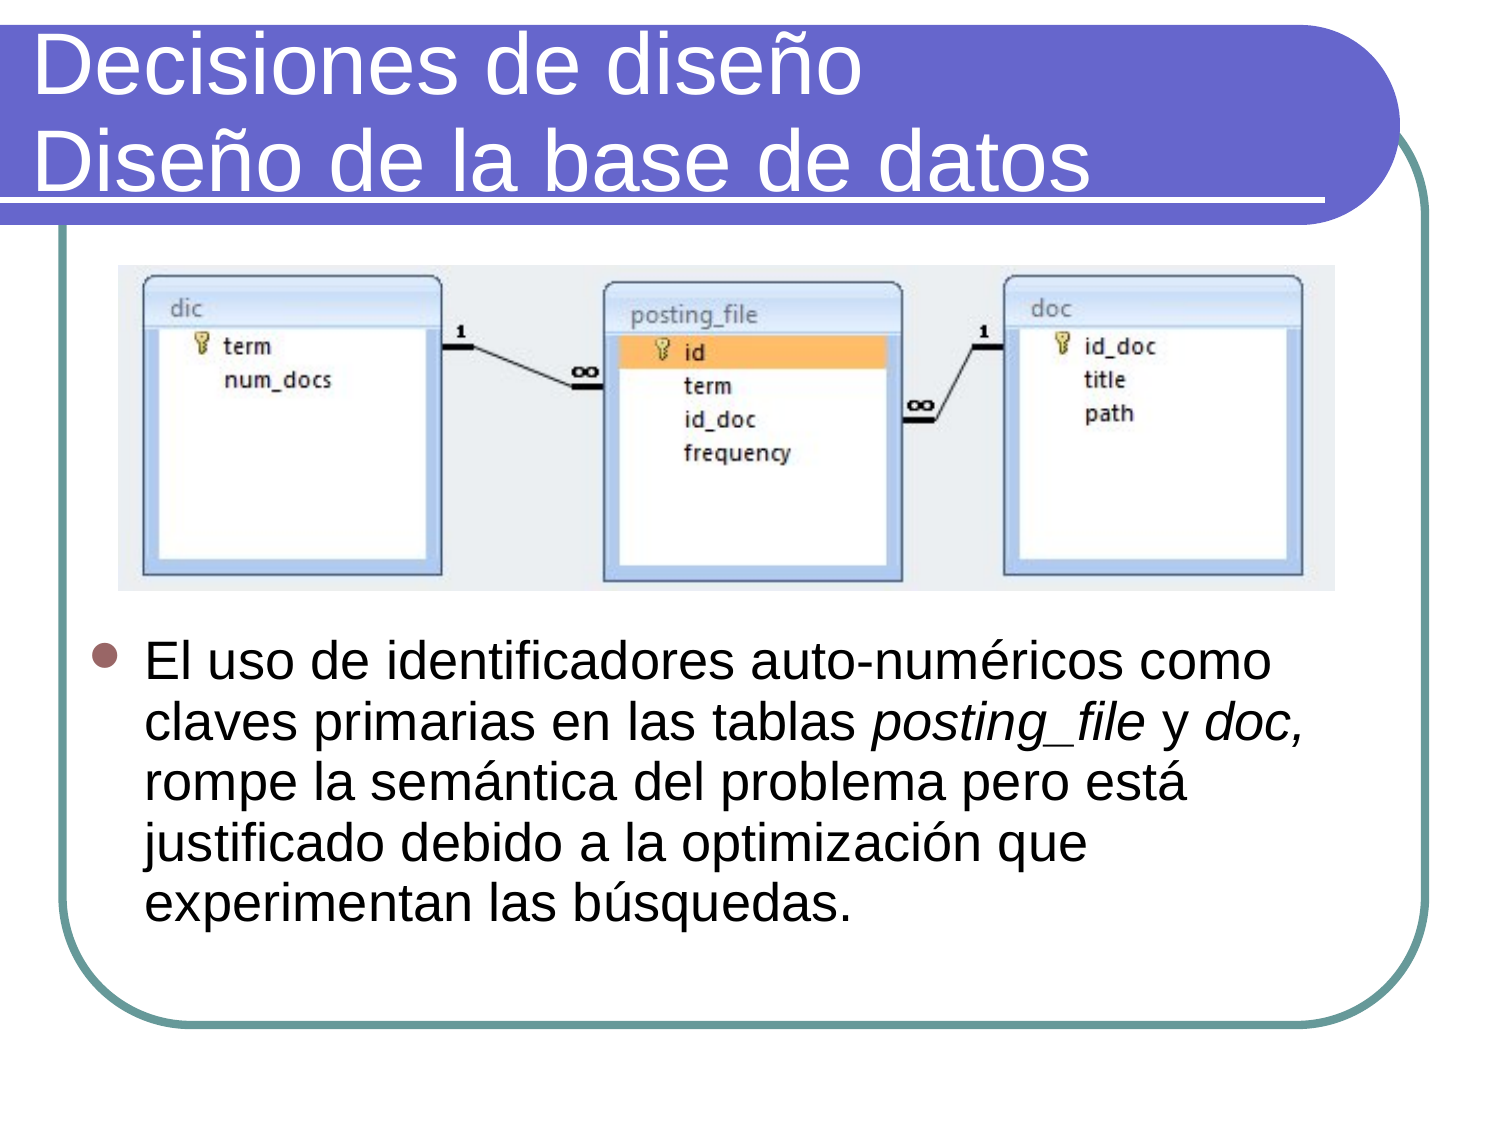

# Decisiones de diseño Diseño de la base de datos
El uso de identificadores auto-numéricos como claves primarias en las tablas posting_file y doc, rompe la semántica del problema pero está justificado debido a la optimización que experimentan las búsquedas.